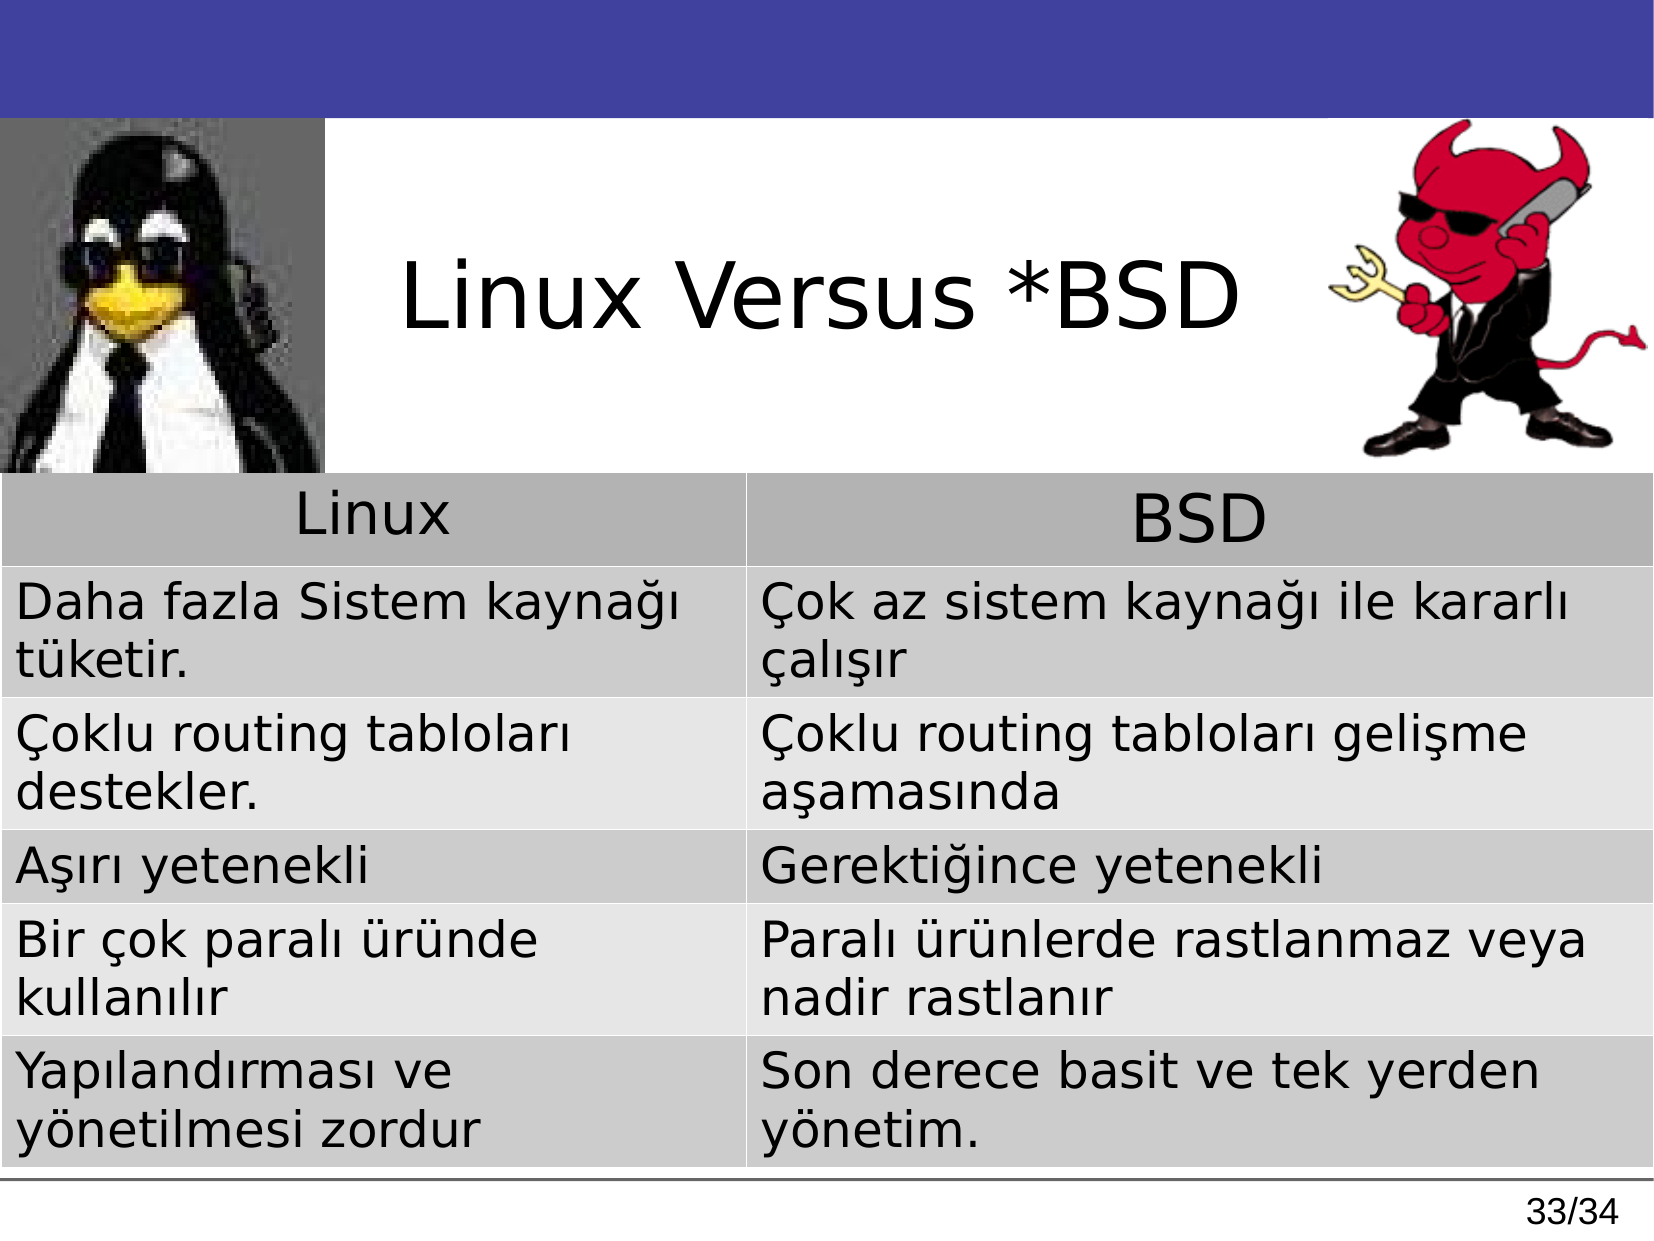

Linux Versus *BSD
| Linux | BSD |
| --- | --- |
| Daha fazla Sistem kaynağı tüketir. | Çok az sistem kaynağı ile kararlı çalışır |
| Çoklu routing tabloları destekler. | Çoklu routing tabloları gelişme aşamasında |
| Aşırı yetenekli | Gerektiğince yetenekli |
| Bir çok paralı üründe kullanılır | Paralı ürünlerde rastlanmaz veya nadir rastlanır |
| Yapılandırması ve yönetilmesi zordur | Son derece basit ve tek yerden yönetim. |